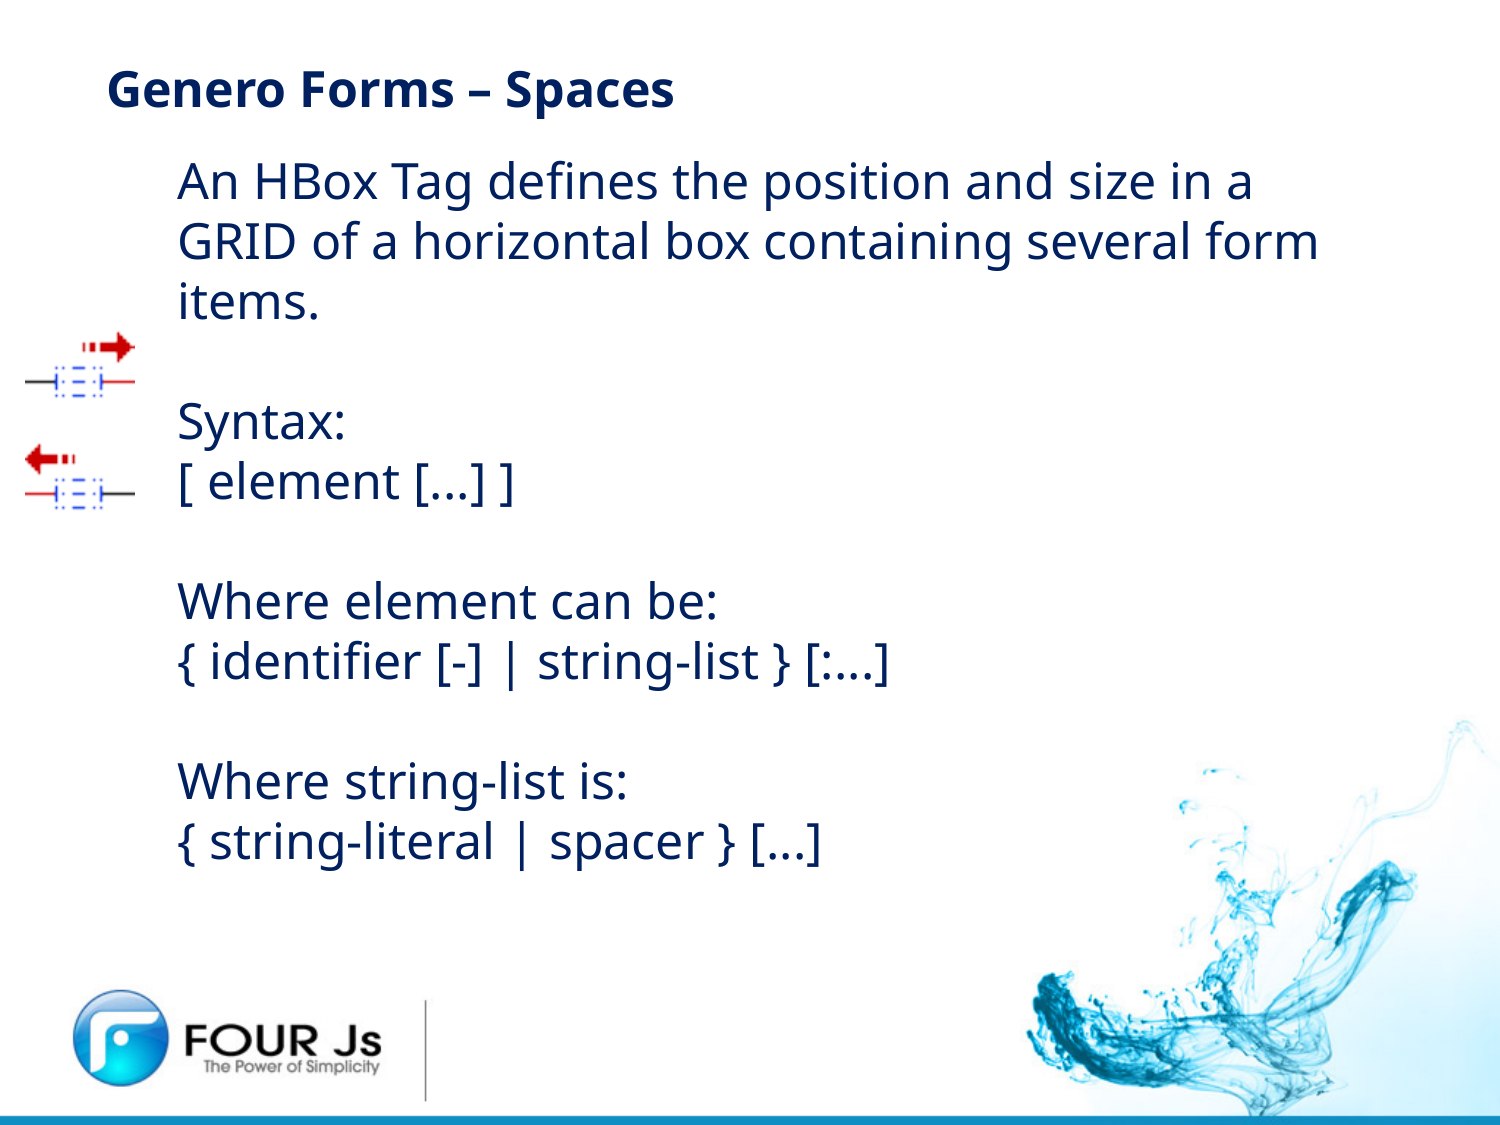

# Genero Forms – Spaces
An HBox Tag defines the position and size in a GRID of a horizontal box containing several form items.
Syntax:
[ element [...] ]
Where element can be:
{ identifier [-] | string-list } [:...]
Where string-list is:
{ string-literal | spacer } [...]